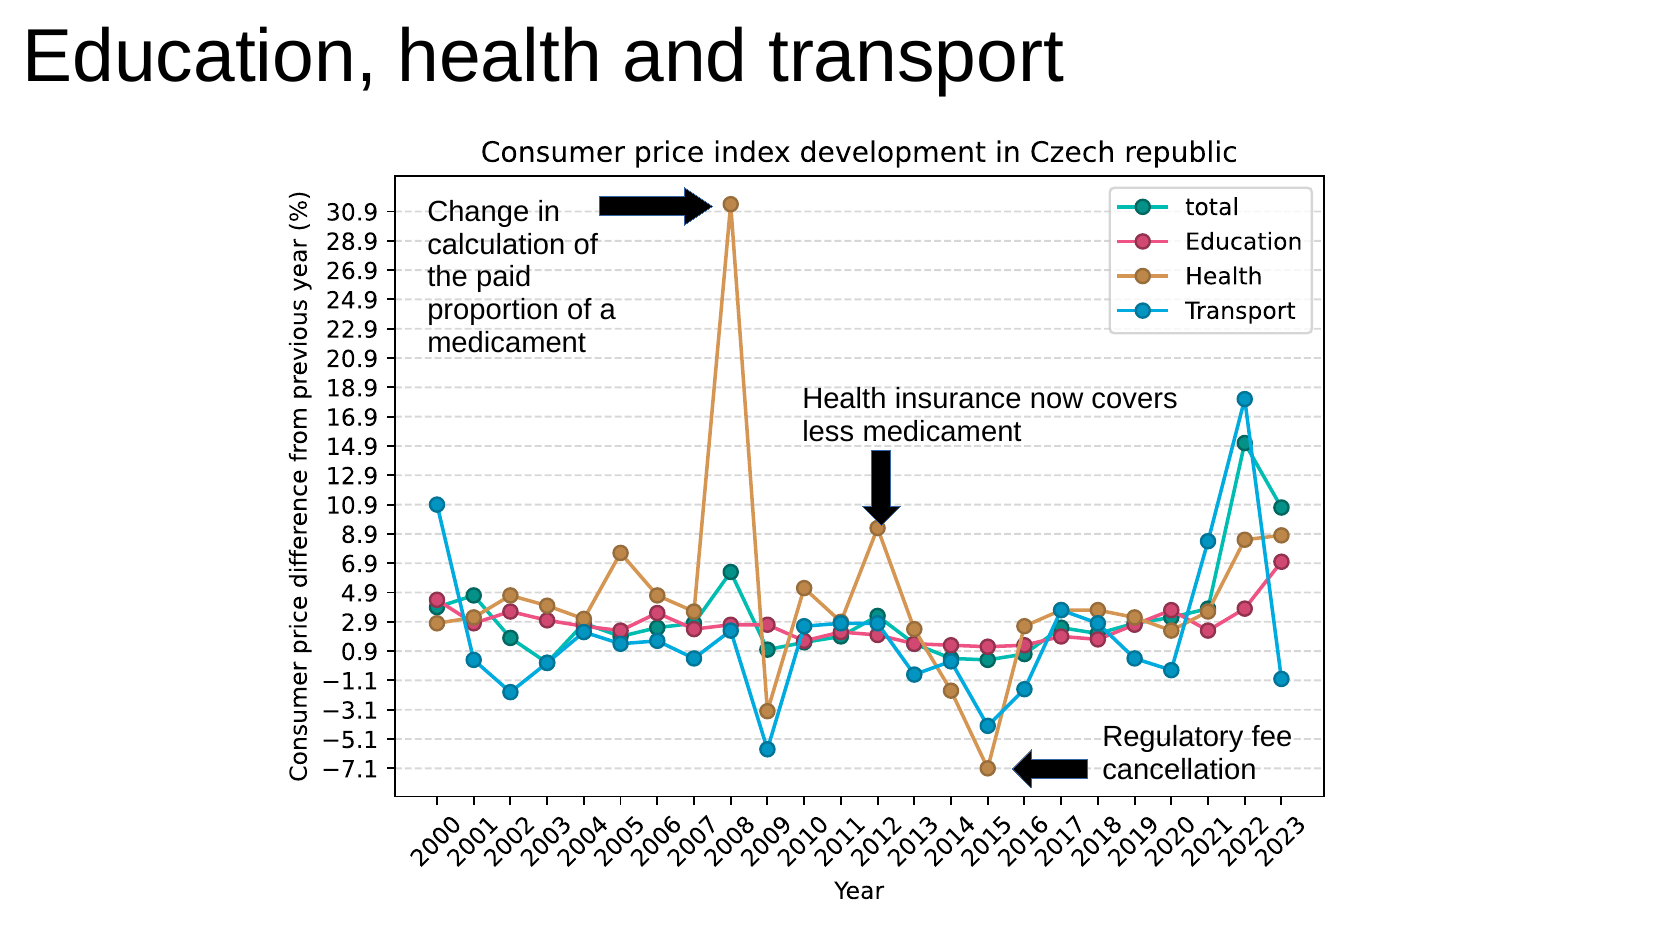

# Education, health and transport
Change in
calculation of
the paid proportion of a medicament
Health insurance now covers less medicament
Regulatory fee cancellation